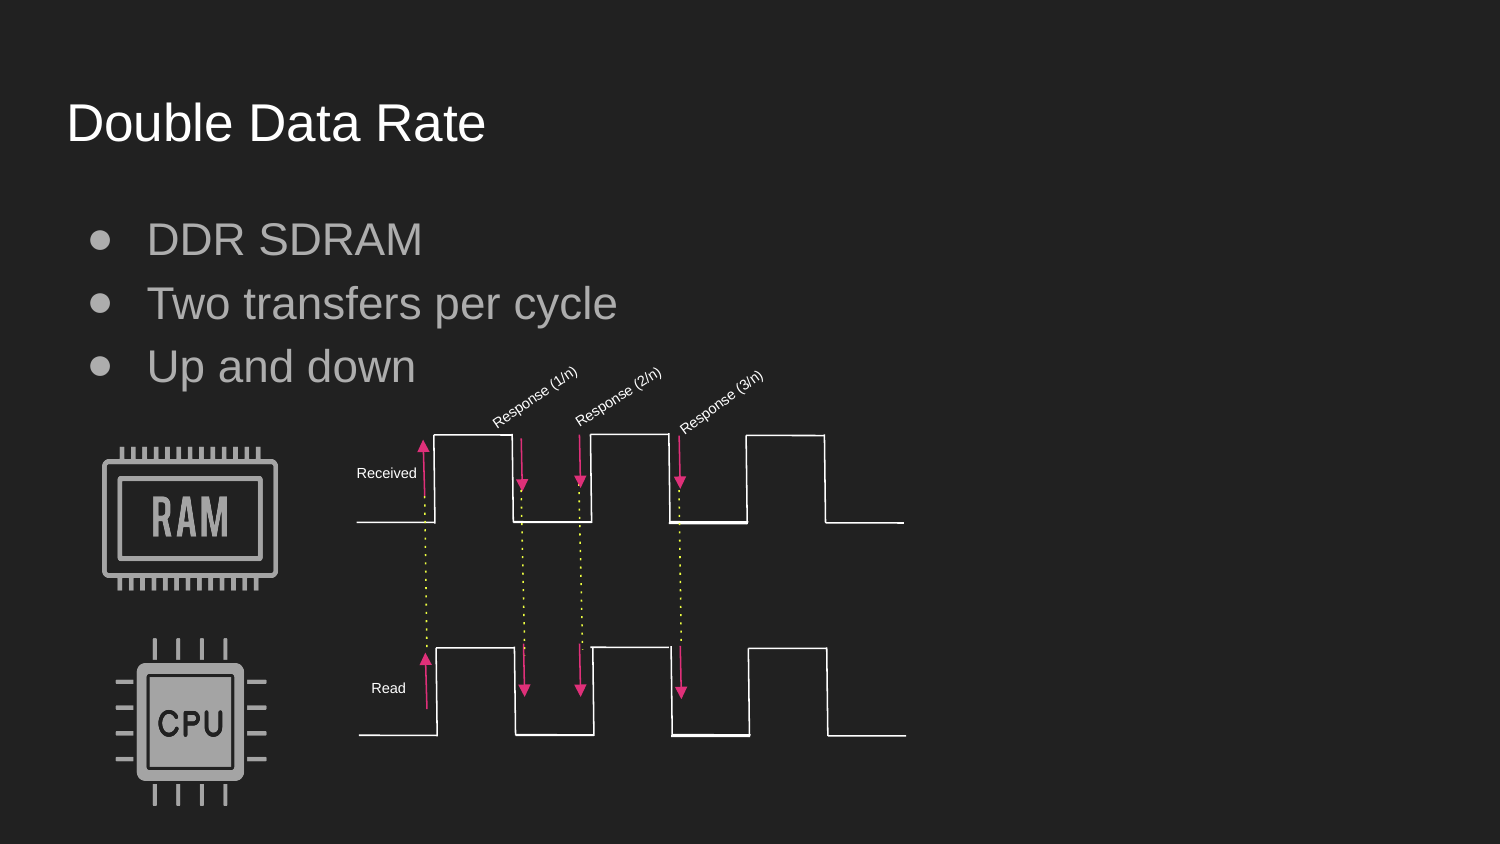

# Double Data Rate
DDR SDRAM
Two transfers per cycle
Up and down
Response (2/n)
Response (1/n)
Response (3/n)
Received
Read